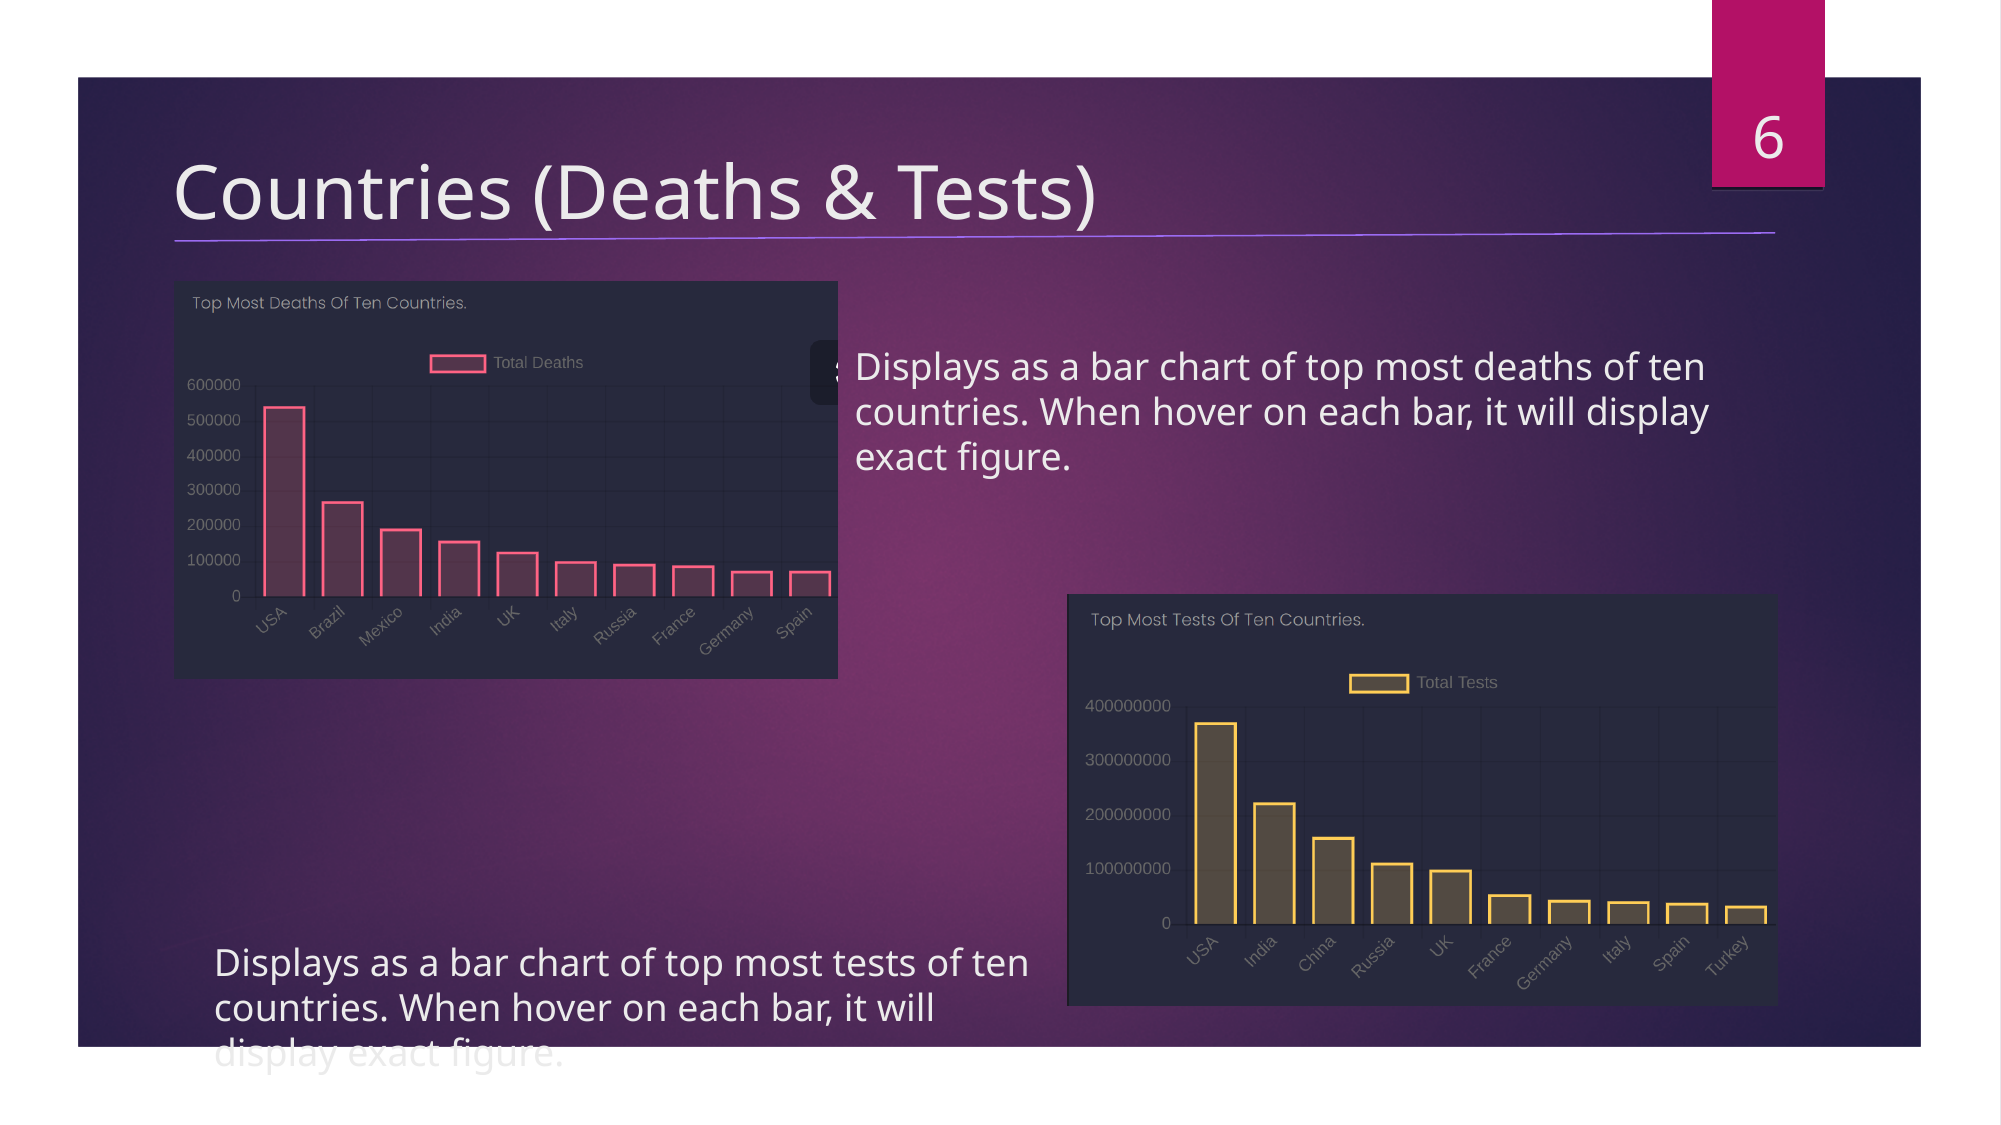

6
# Countries (Deaths & Tests)
Displays as a bar chart of top most deaths of ten countries. When hover on each bar, it will display exact figure.
Displays as a bar chart of top most tests of ten countries. When hover on each bar, it will display exact figure.